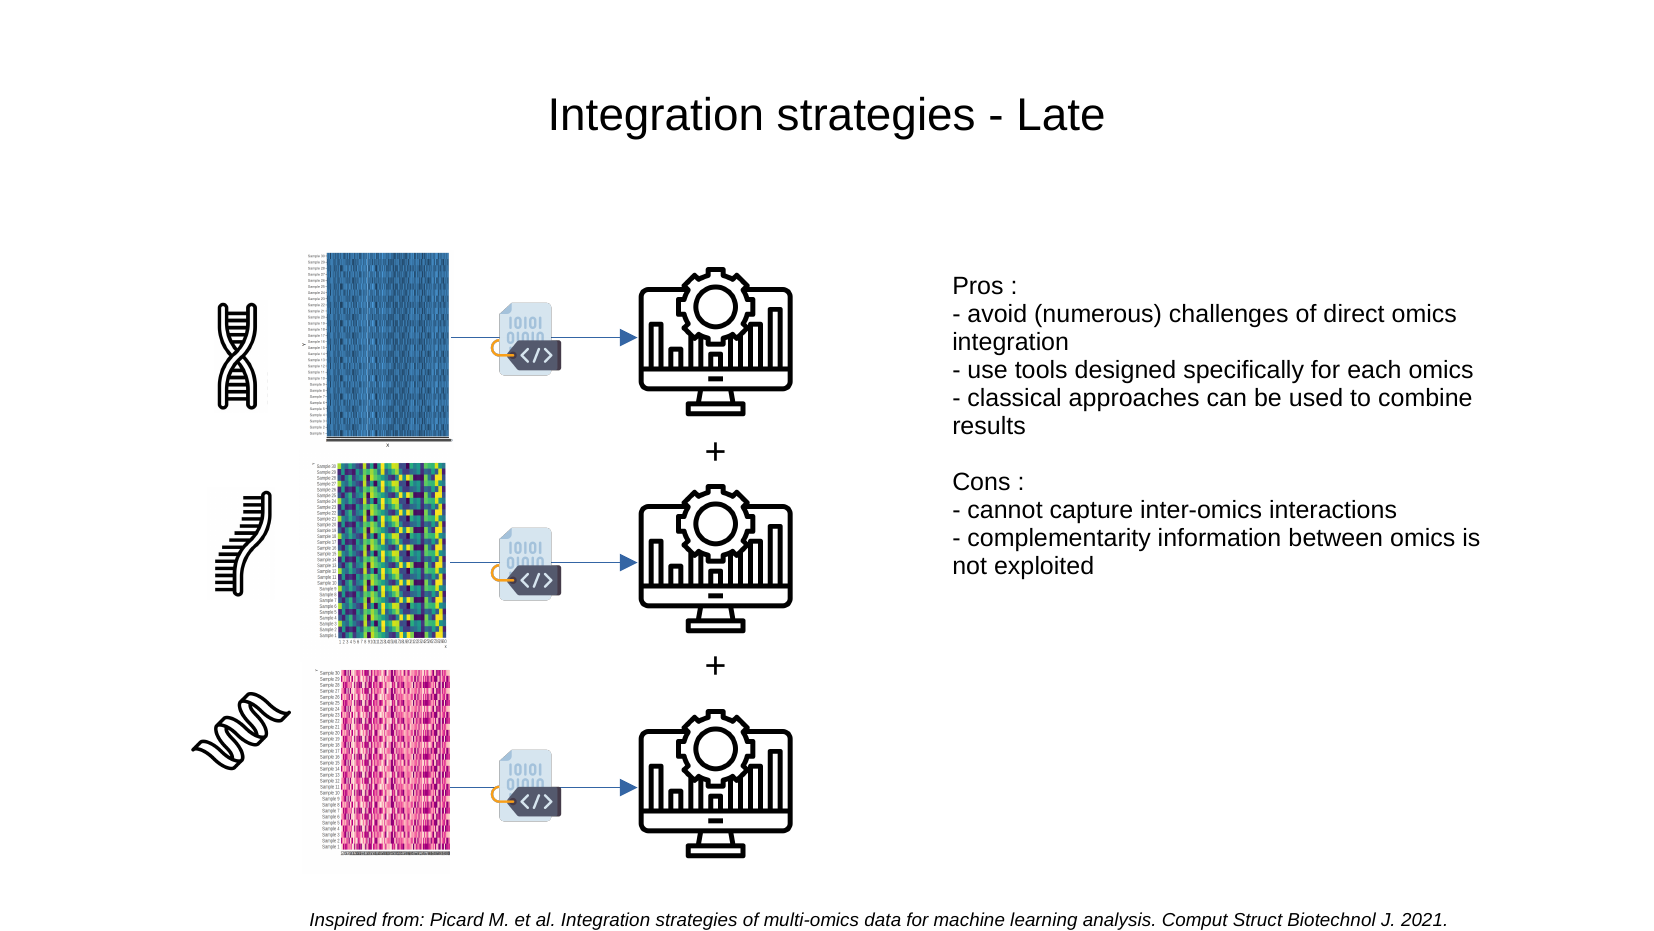

# Integration strategies - Late
Pros :
- avoid (numerous) challenges of direct omics integration
- use tools designed specifically for each omics
- classical approaches can be used to combine results
Cons :
- cannot capture inter-omics interactions
- complementarity information between omics is not exploited
+
+
Inspired from: Picard M. et al. Integration strategies of multi-omics data for machine learning analysis. Comput Struct Biotechnol J. 2021.